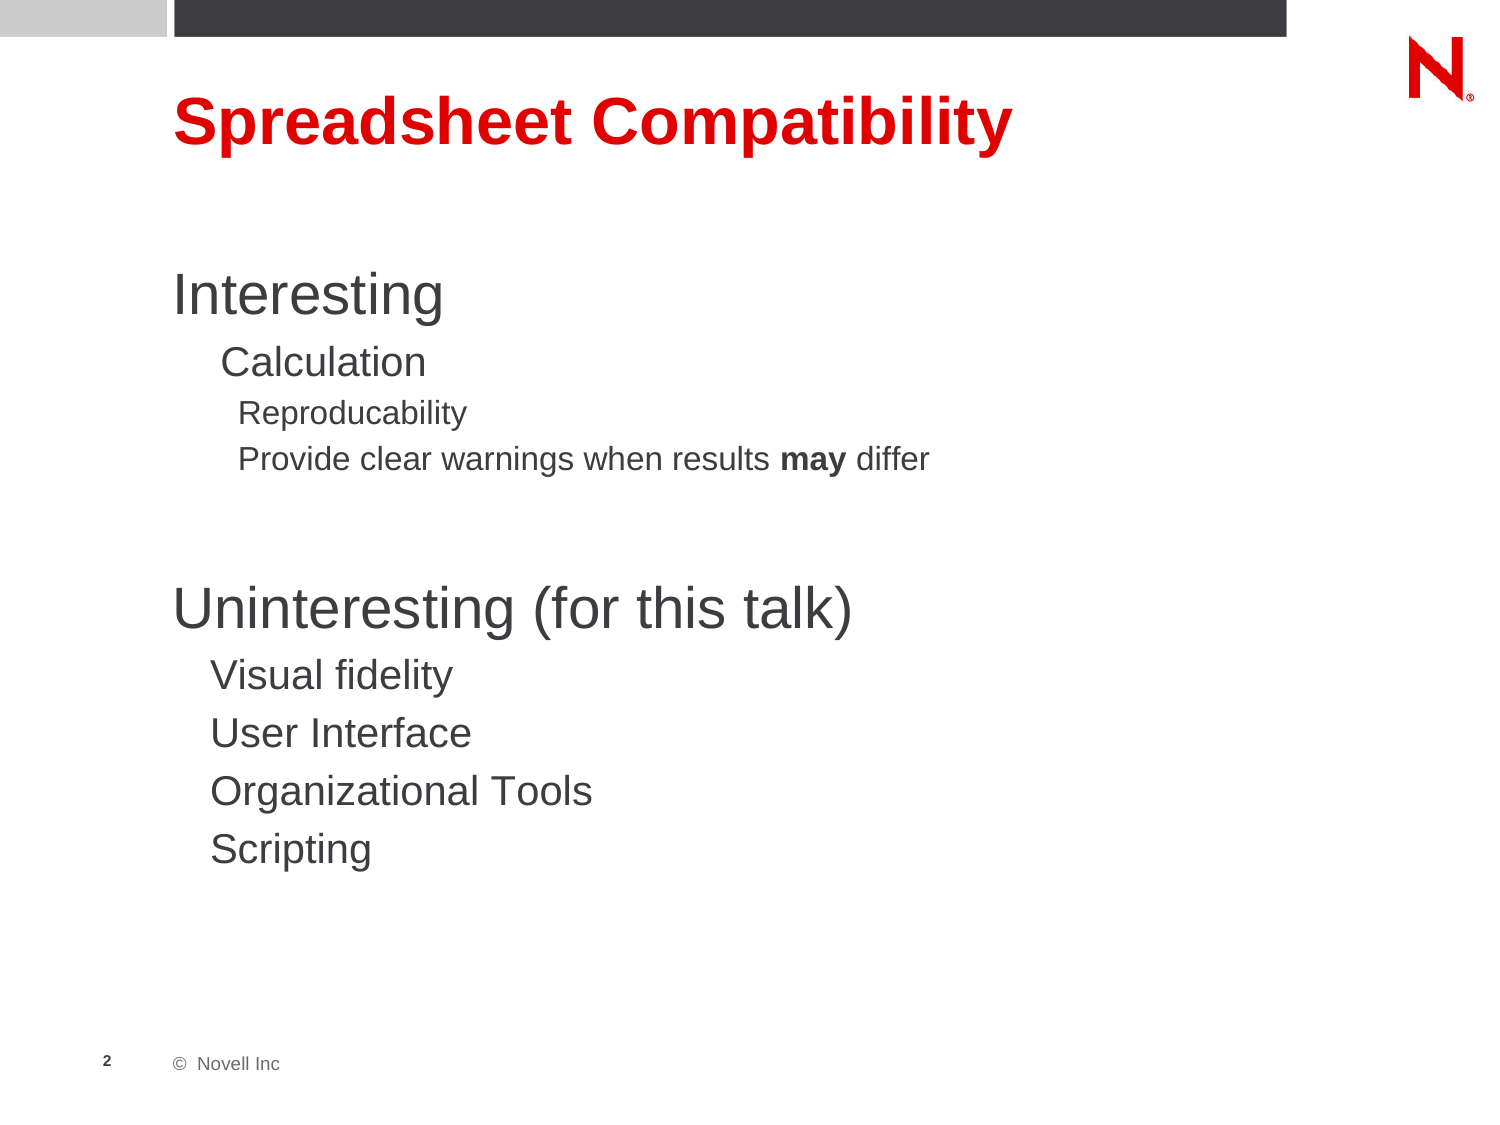

# Spreadsheet Compatibility
Interesting
Calculation
Reproducability
Provide clear warnings when results may differ
Uninteresting (for this talk)
Visual fidelity
User Interface
Organizational Tools
Scripting